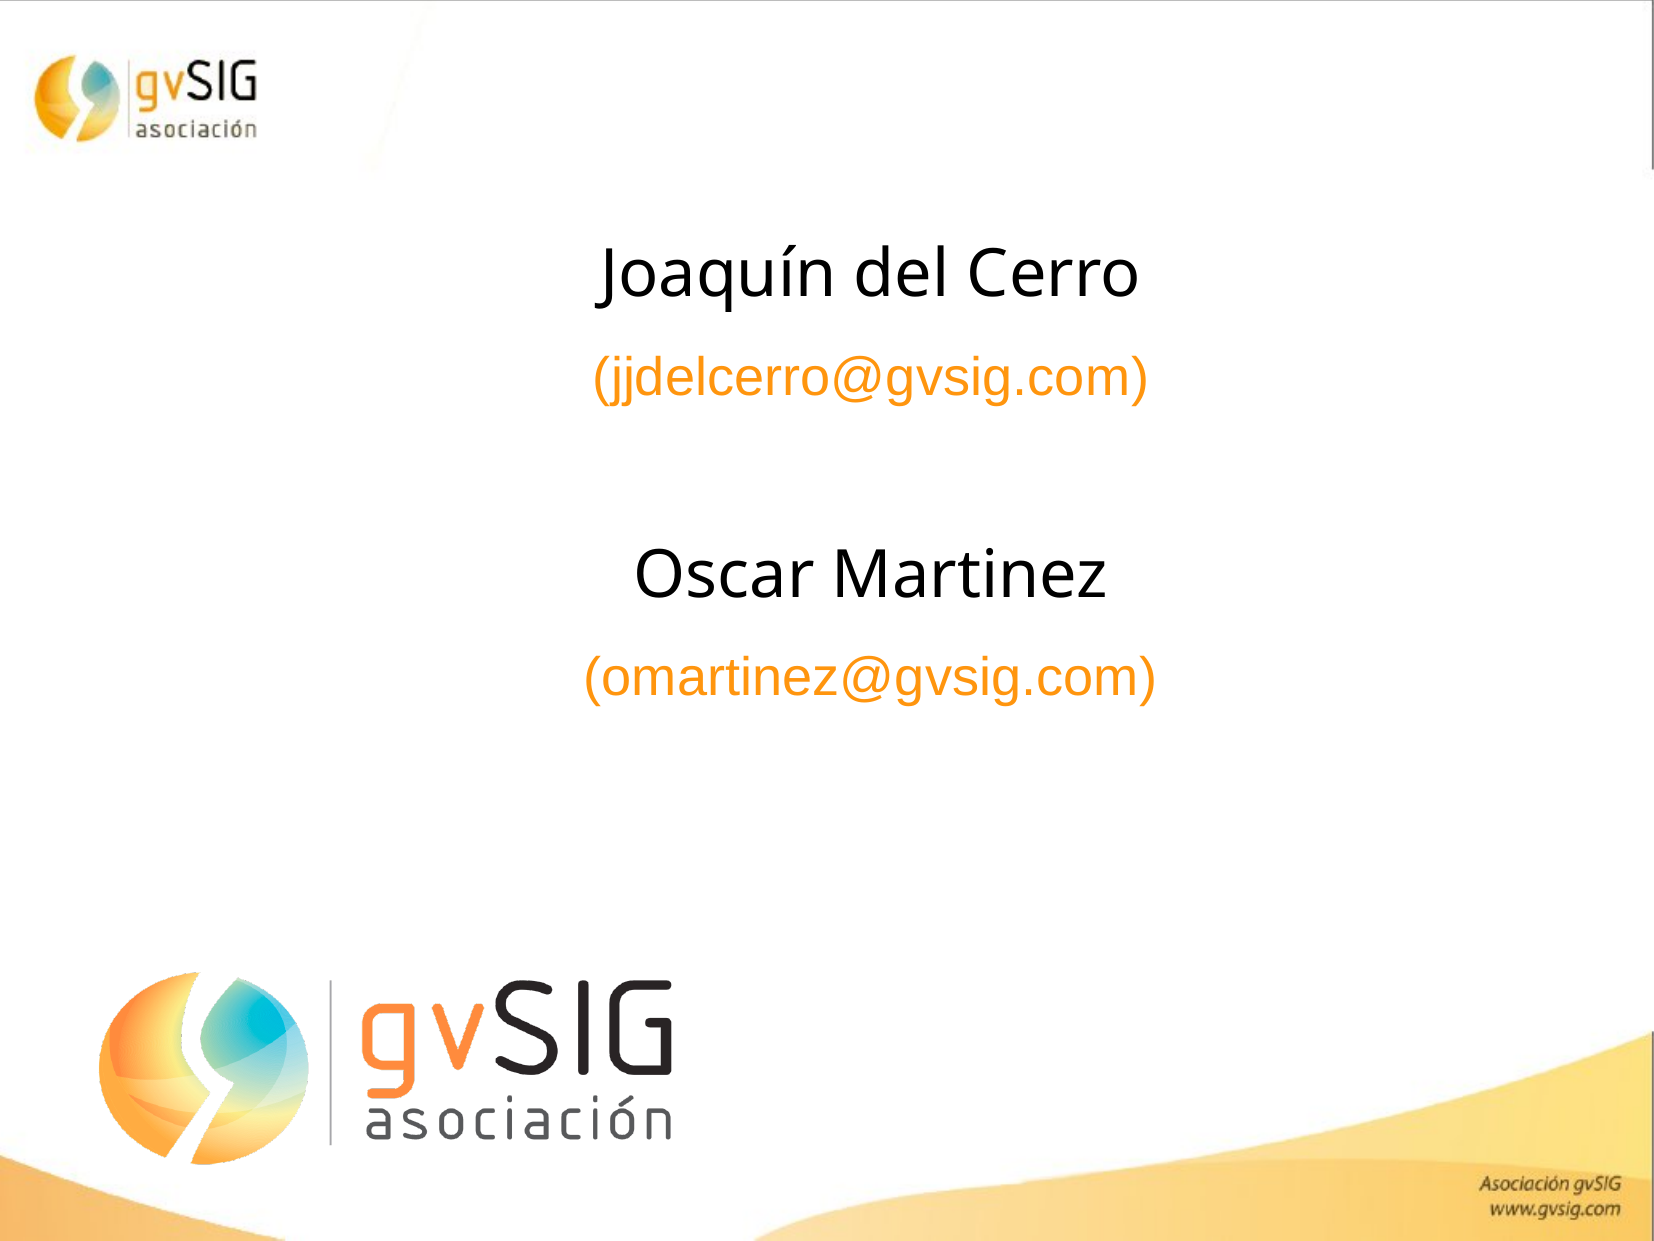

# Joaquín del Cerro
(jjdelcerro@gvsig.com)
Oscar Martinez
(omartinez@gvsig.com)